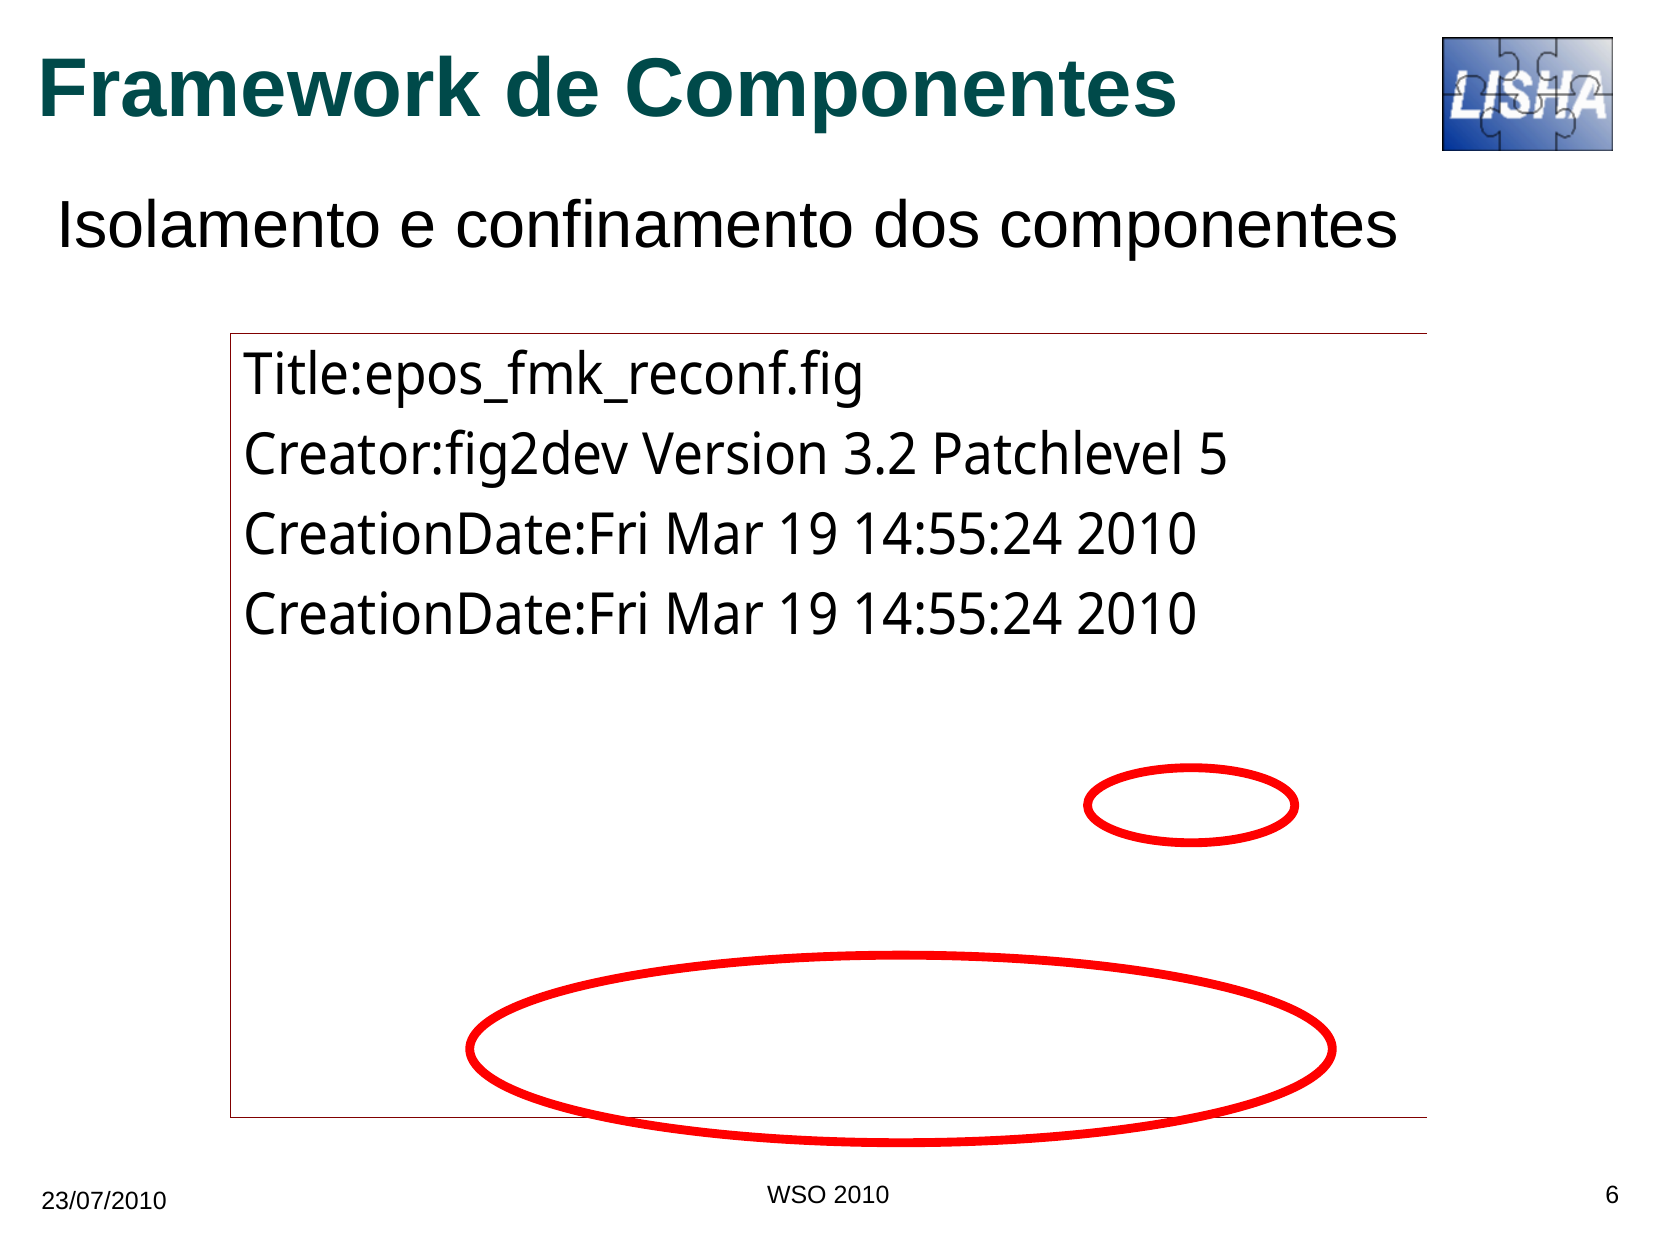

# Framework de Componentes
 Isolamento e confinamento dos componentes